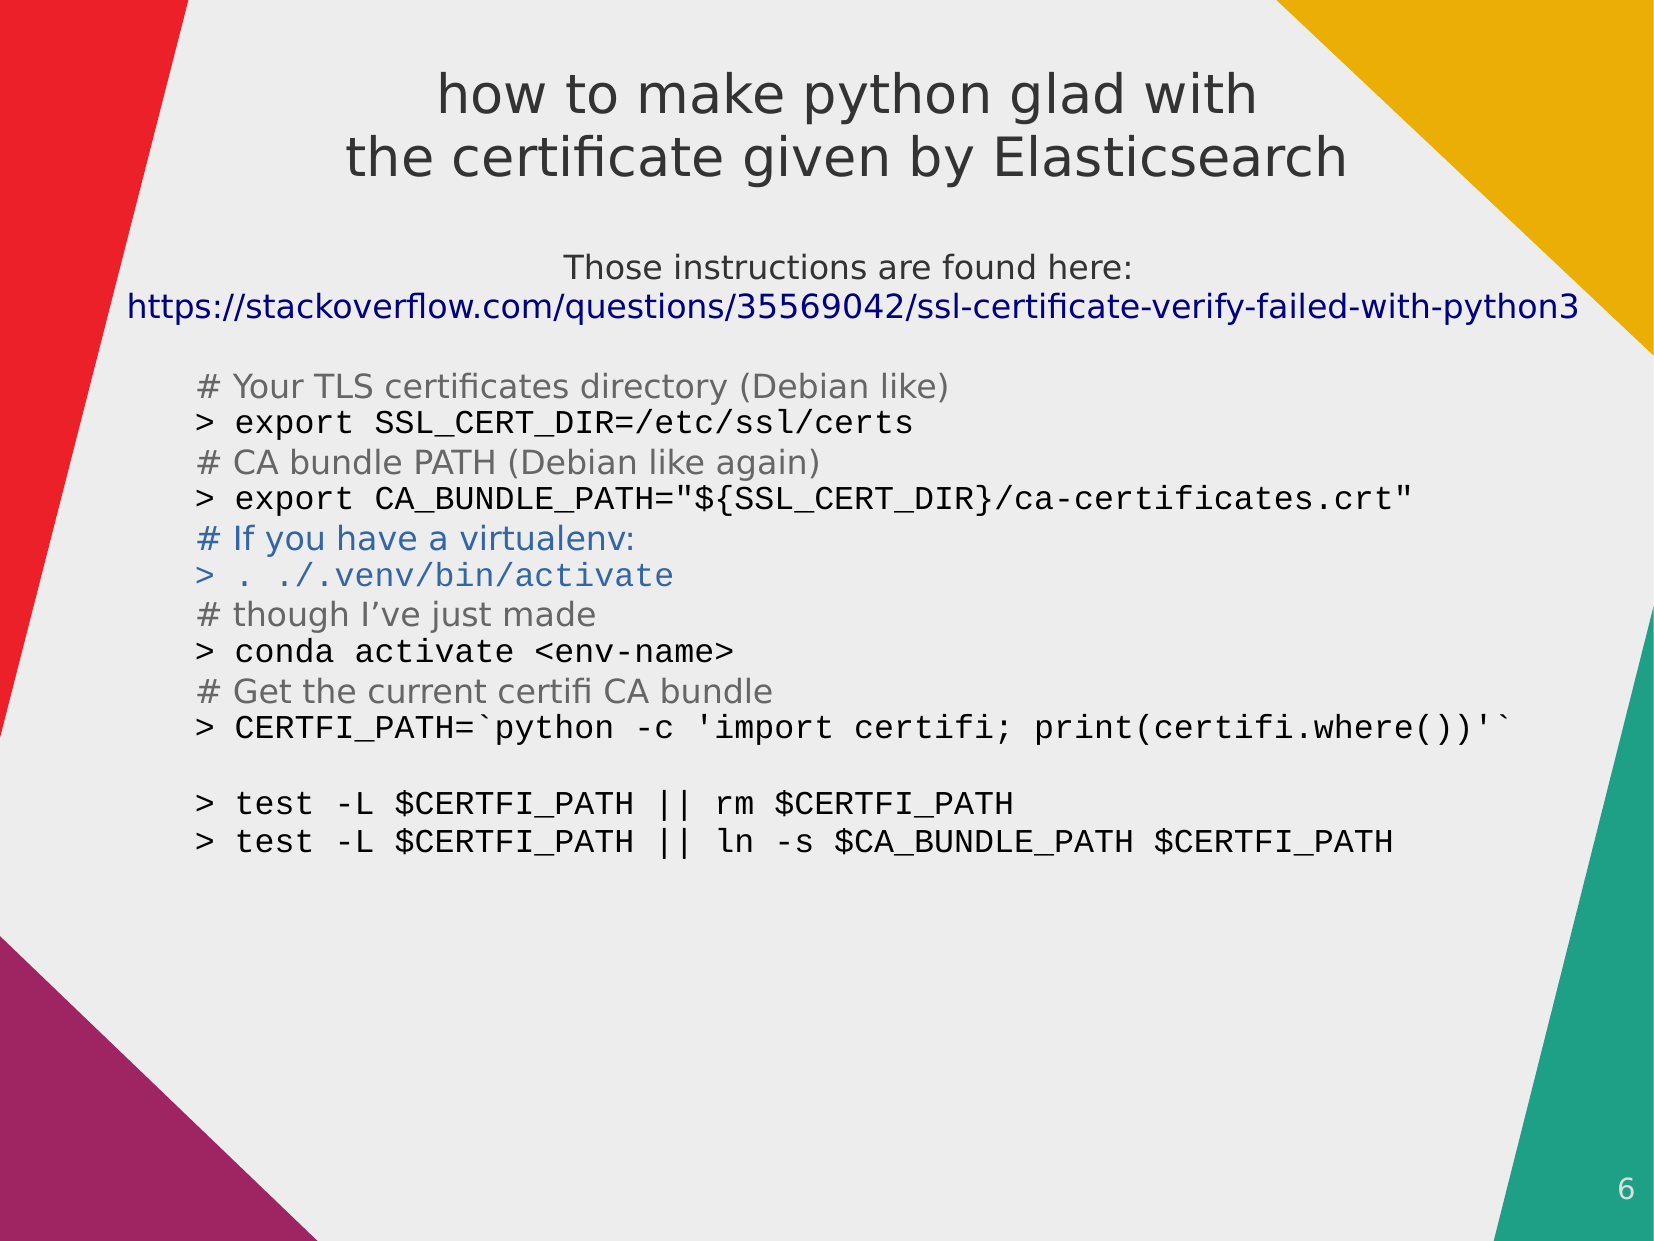

# how to make python glad with the certificate given by Elasticsearch
Those instructions are found here: https://stackoverflow.com/questions/35569042/ssl-certificate-verify-failed-with-python3
# Your TLS certificates directory (Debian like)
> export SSL_CERT_DIR=/etc/ssl/certs
# CA bundle PATH (Debian like again)
> export CA_BUNDLE_PATH="${SSL_CERT_DIR}/ca-certificates.crt"
# If you have a virtualenv:
> . ./.venv/bin/activate
# though I’ve just made
> conda activate <env-name>
# Get the current certifi CA bundle
> CERTFI_PATH=`python -c 'import certifi; print(certifi.where())'`
> test -L $CERTFI_PATH || rm $CERTFI_PATH
> test -L $CERTFI_PATH || ln -s $CA_BUNDLE_PATH $CERTFI_PATH
6